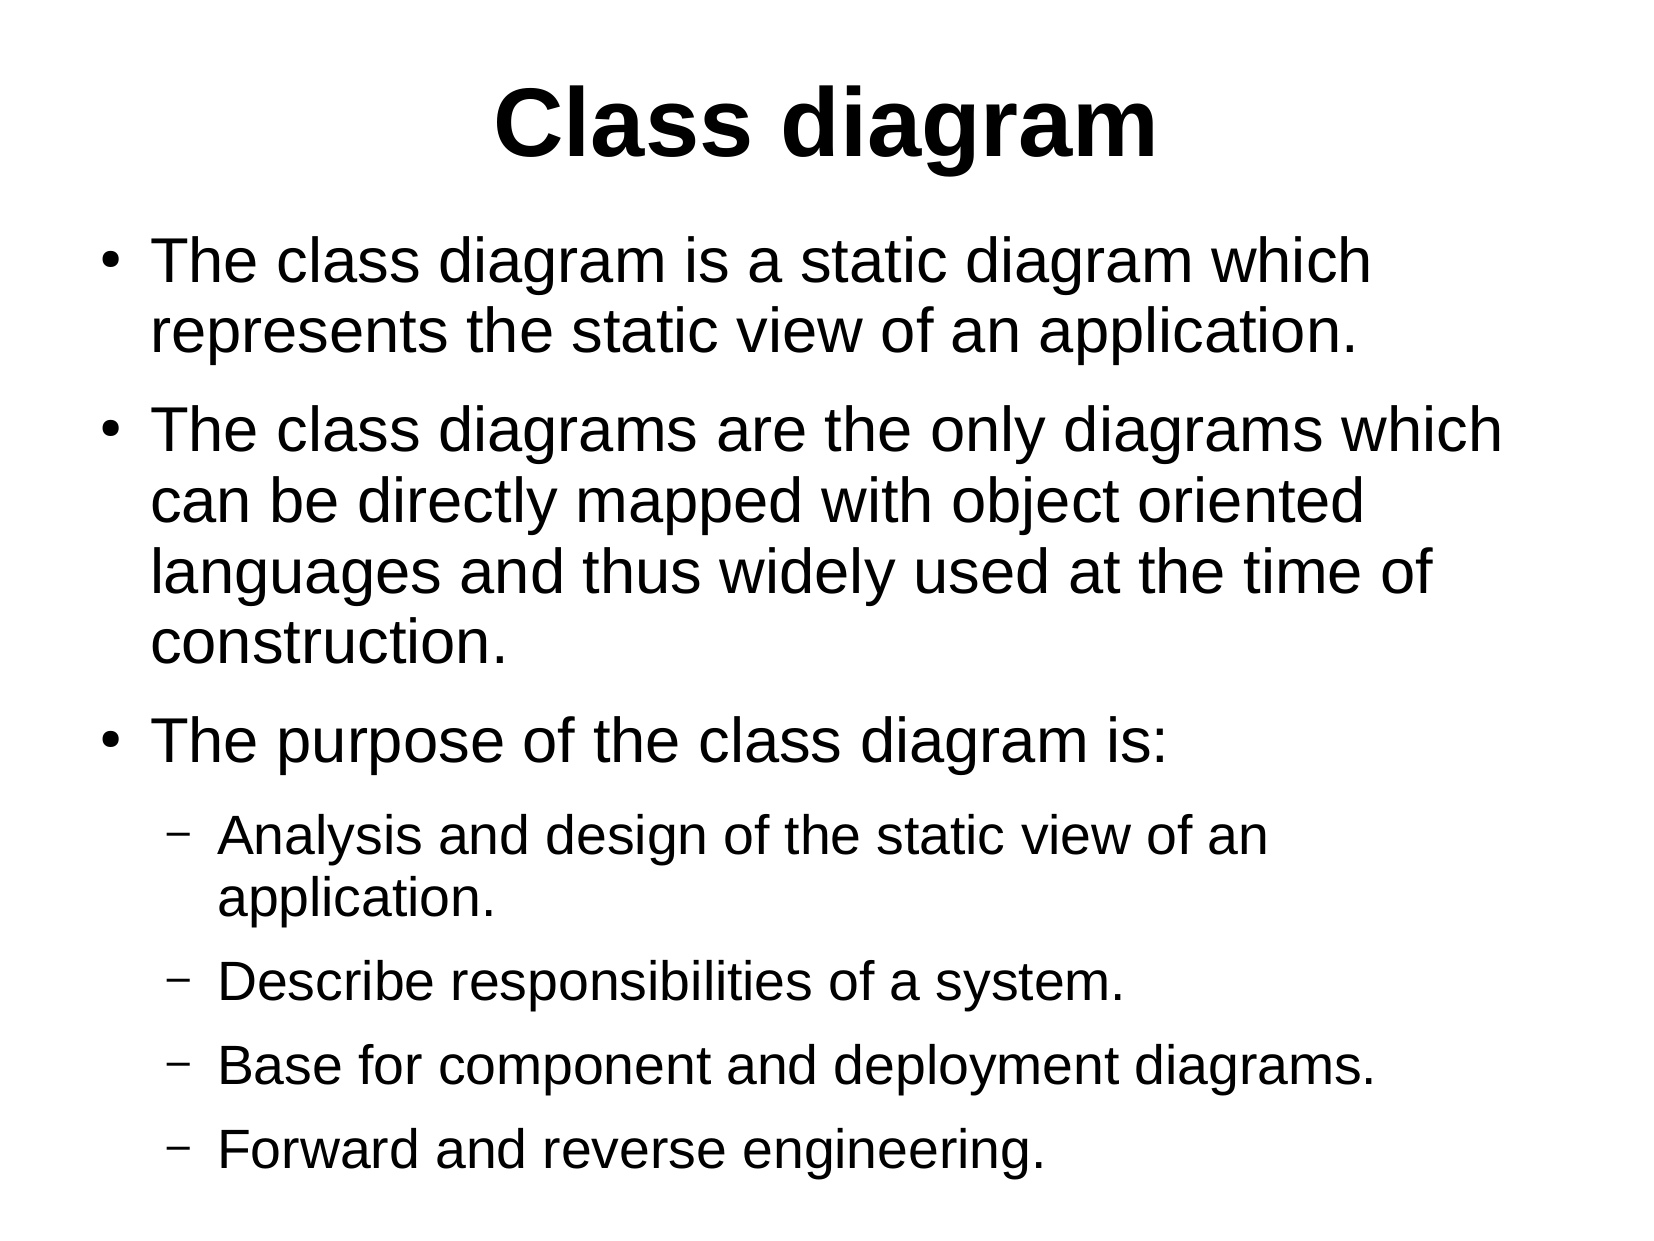

# Class diagram
The class diagram is a static diagram which represents the static view of an application.
The class diagrams are the only diagrams which can be directly mapped with object oriented languages and thus widely used at the time of construction.
The purpose of the class diagram is:
Analysis and design of the static view of an application.
Describe responsibilities of a system.
Base for component and deployment diagrams.
Forward and reverse engineering.